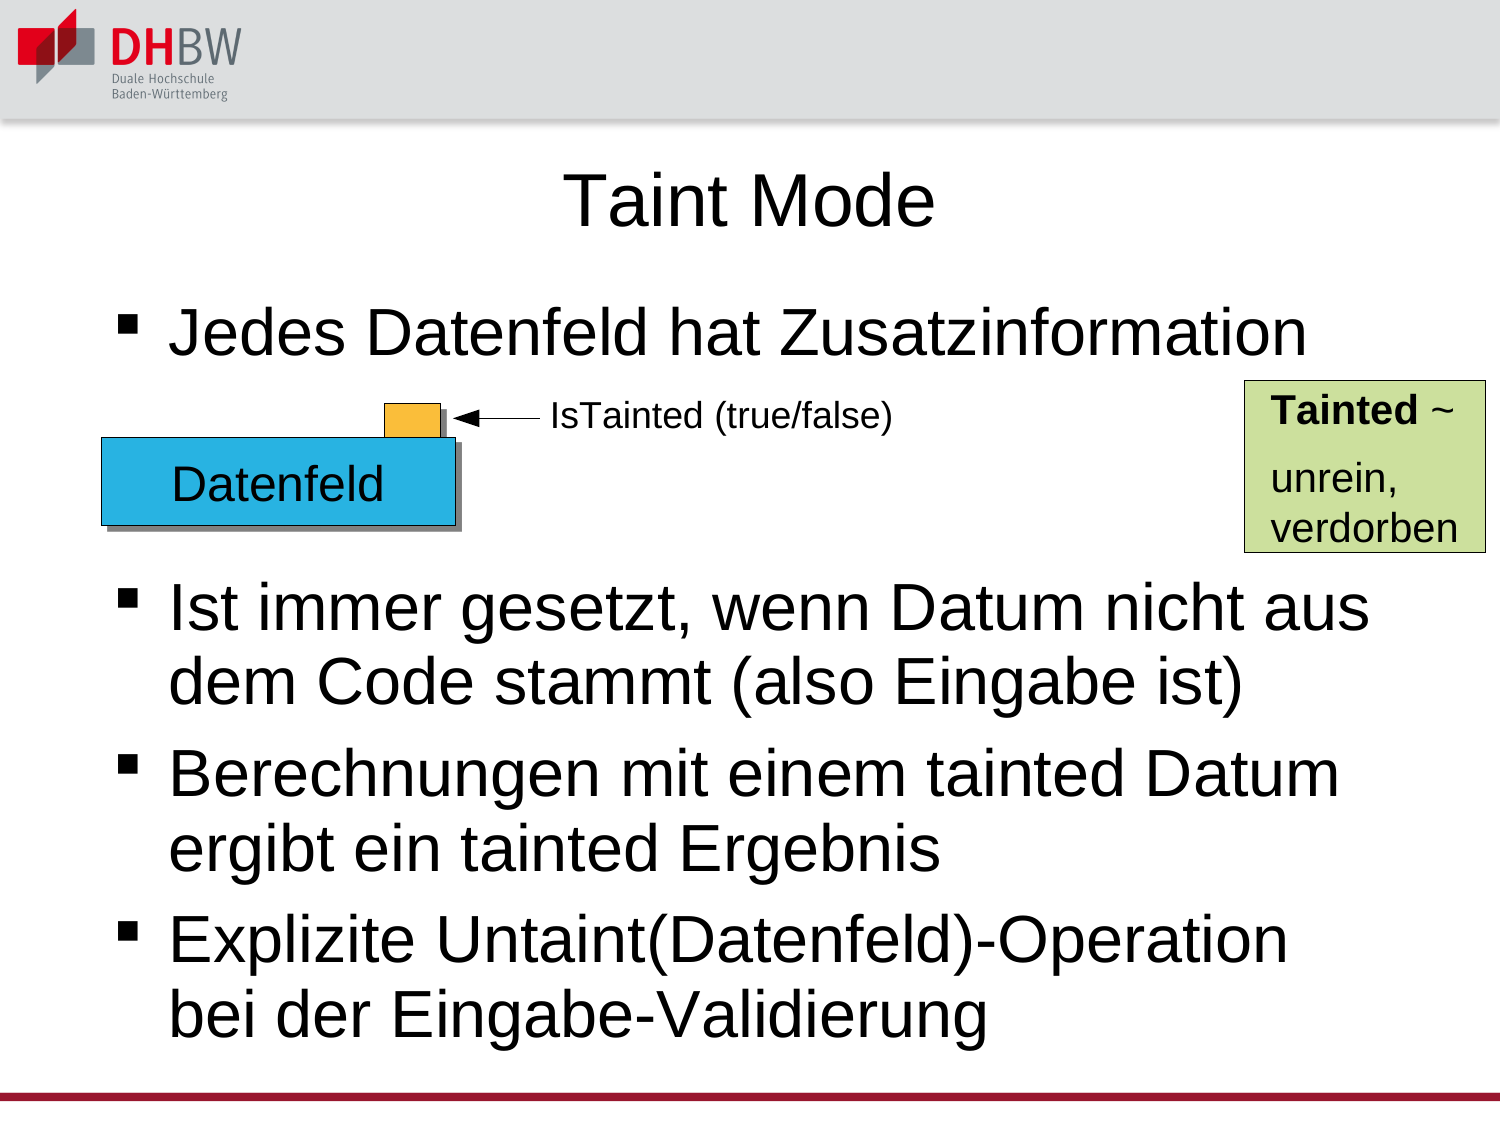

# Taint Mode
Jedes Datenfeld hat Zusatzinformation
Ist immer gesetzt, wenn Datum nicht aus dem Code stammt (also Eingabe ist)
Berechnungen mit einem tainted Datum ergibt ein tainted Ergebnis
Explizite Untaint(Datenfeld)-Operation bei der Eingabe-Validierung
Tainted ~
unrein,
verdorben
IsTainted (true/false)
Datenfeld